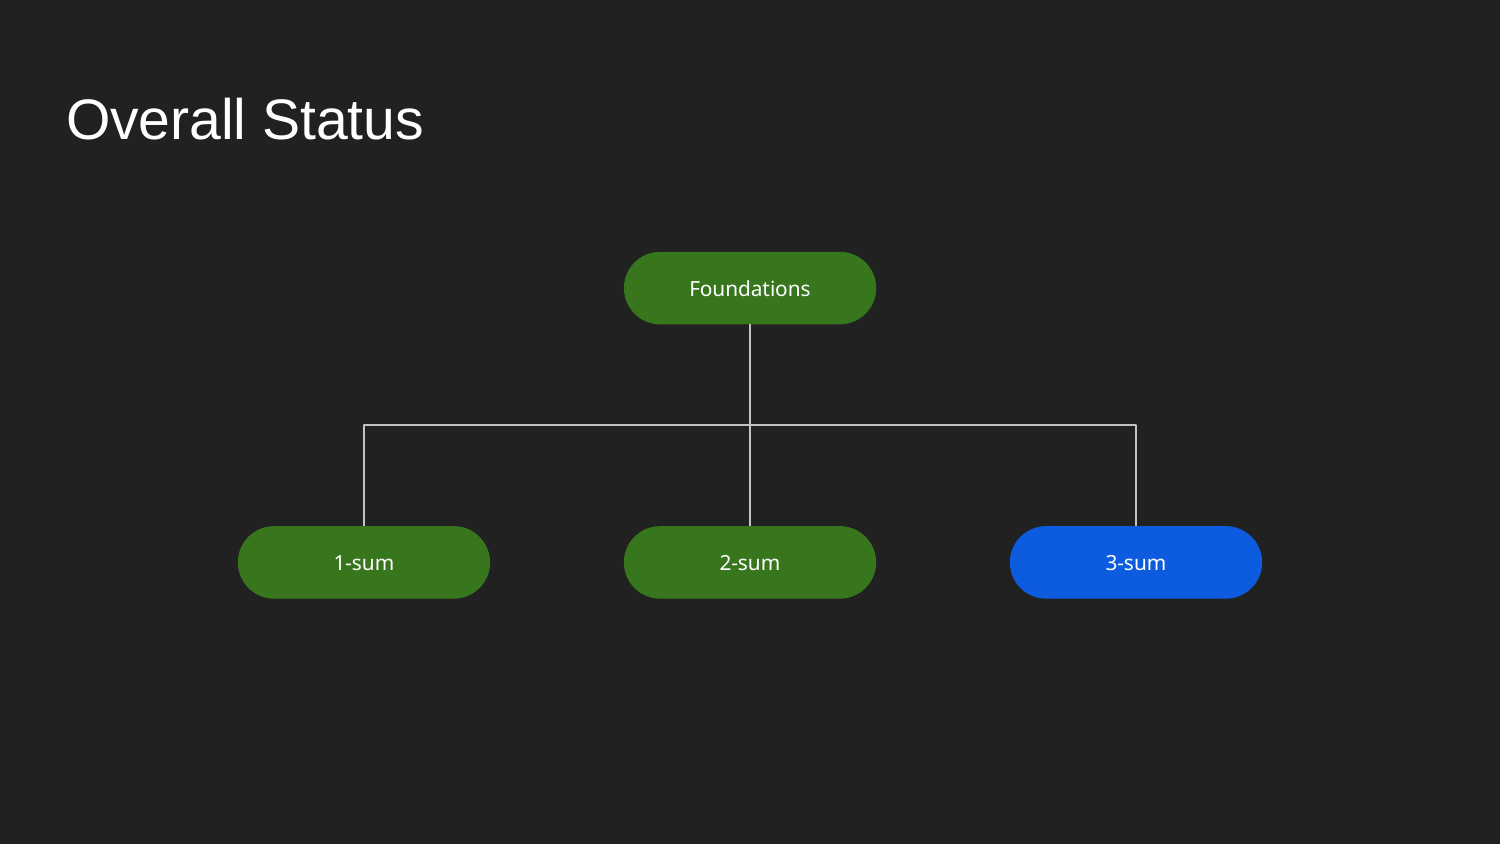

# Overall Status
Foundations
1-sum
2-sum
3-sum